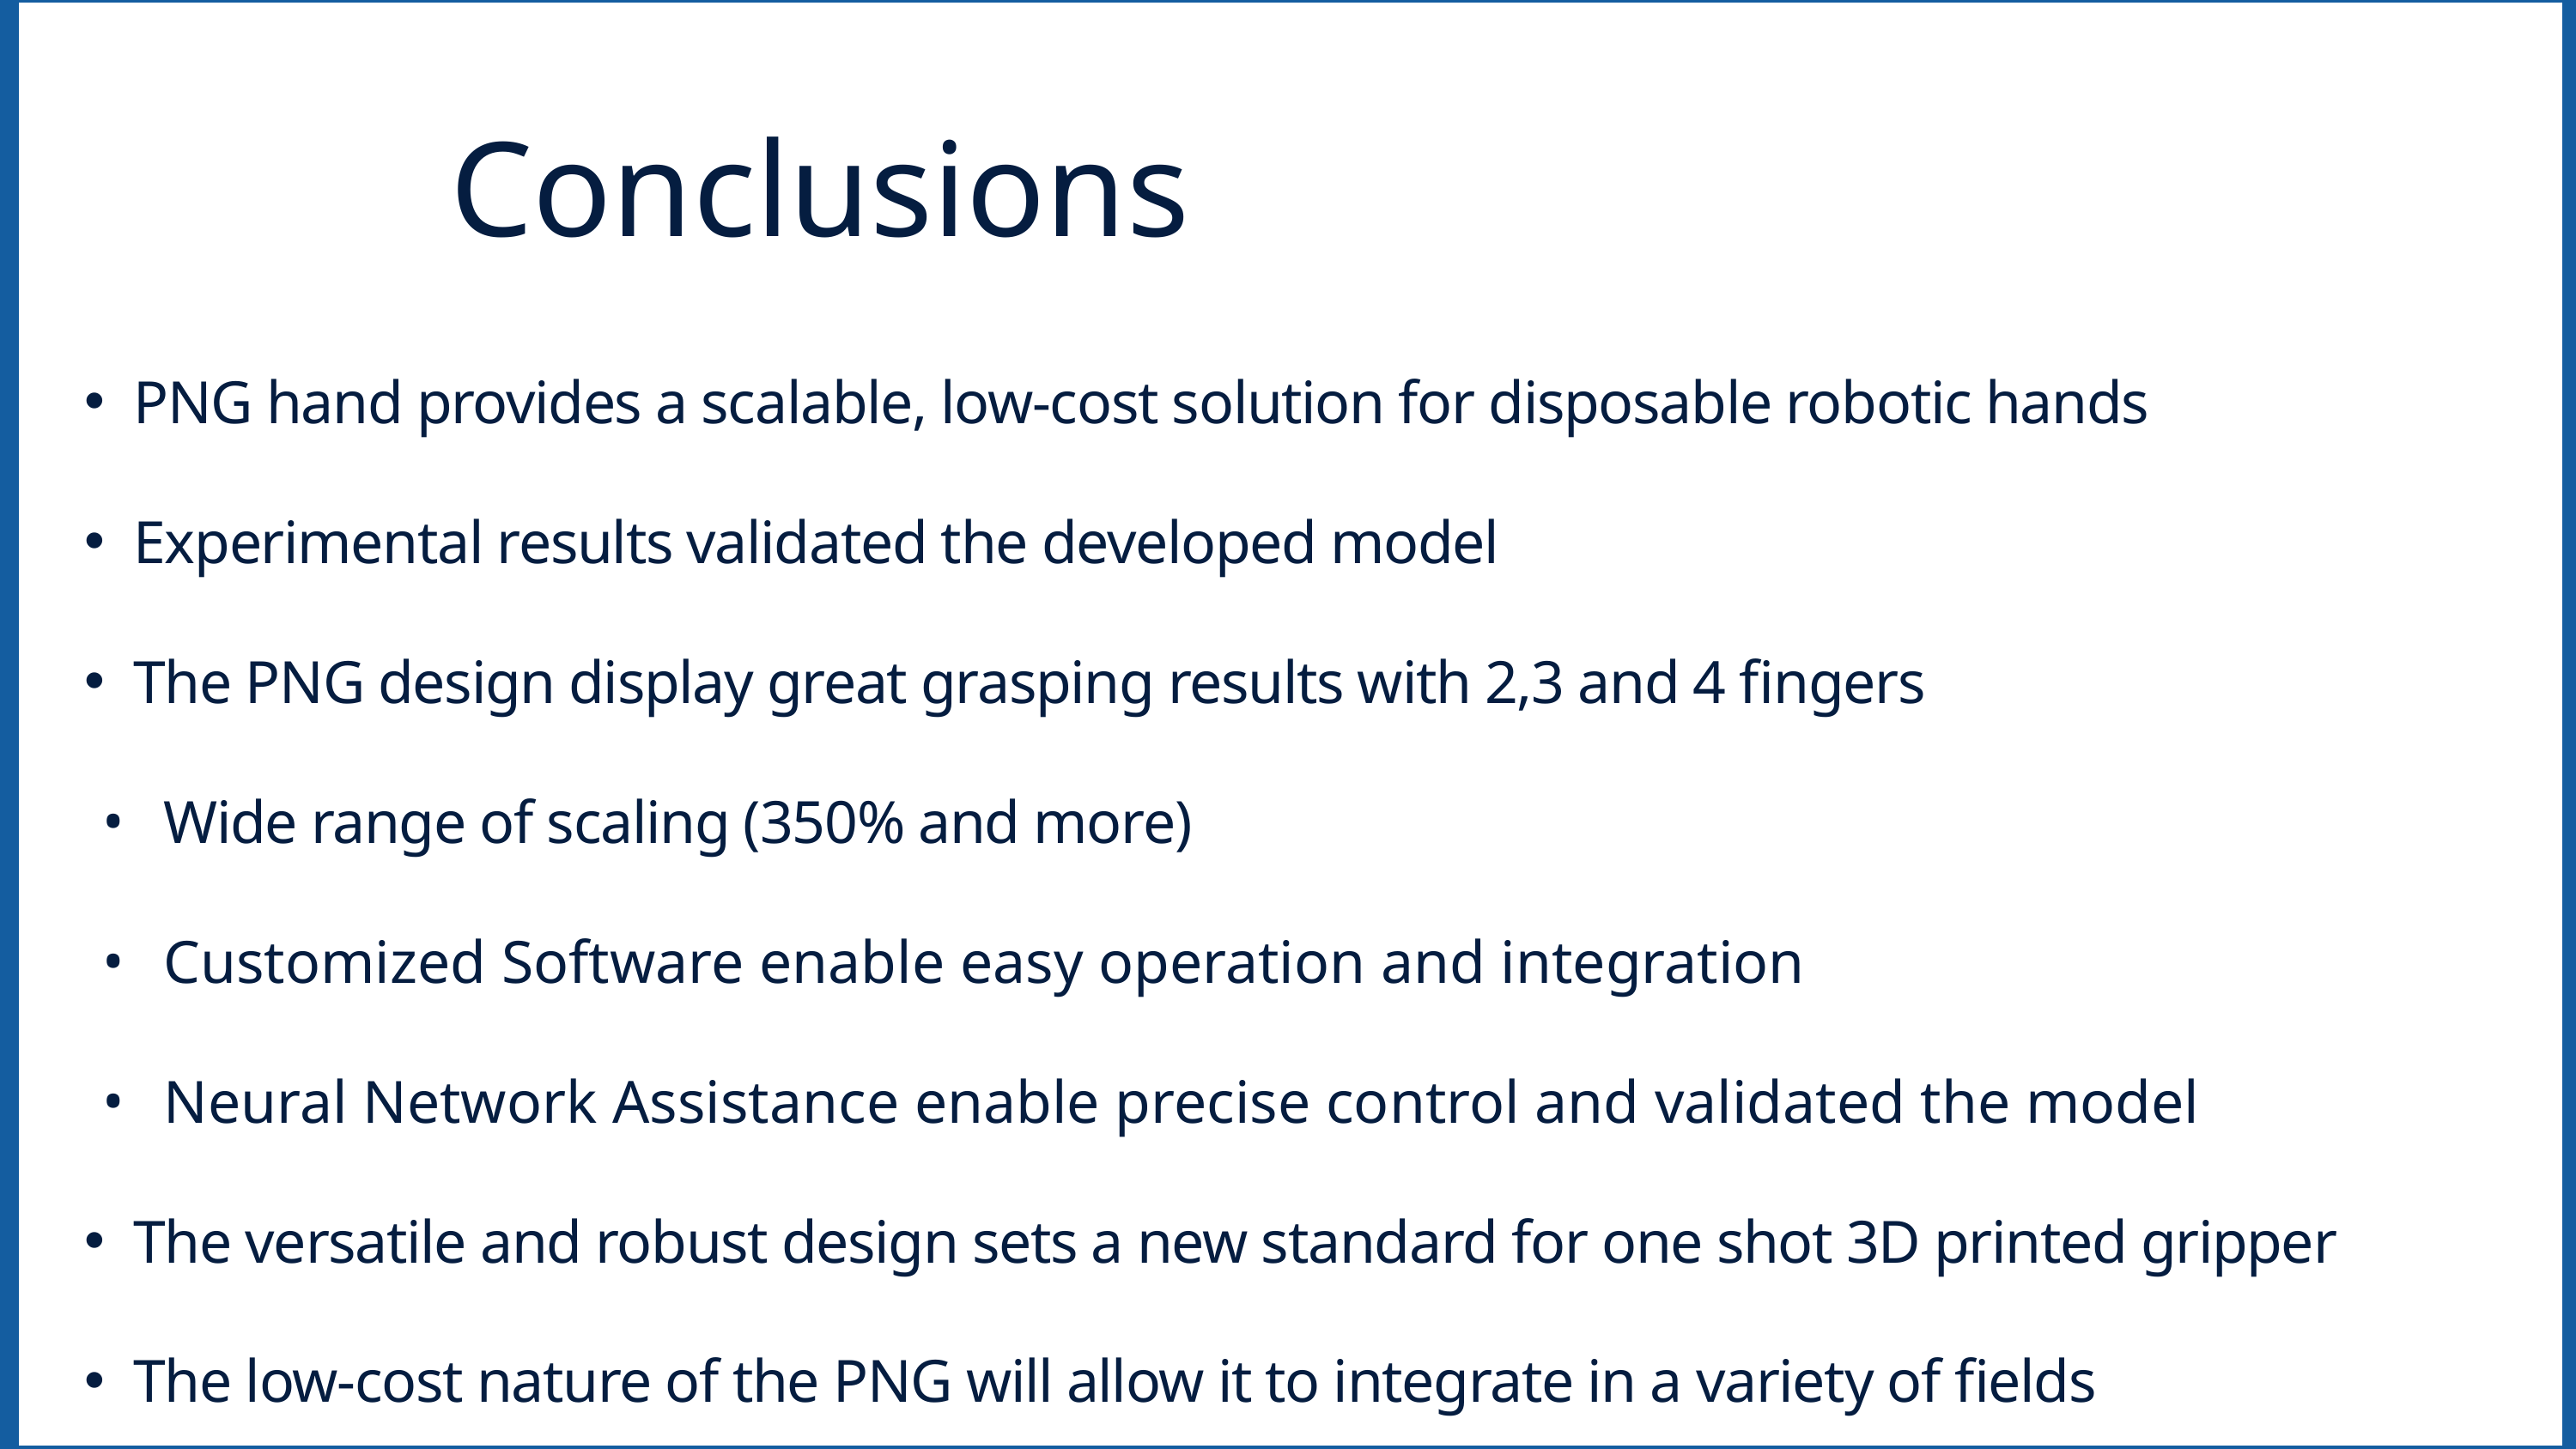

Conclusions
PNG hand provides a scalable, low-cost solution for disposable robotic hands
Experimental results validated the developed model
The PNG design display great grasping results with 2,3 and 4 fingers
Wide range of scaling (350% and more)
Customized Software enable easy operation and integration
Neural Network Assistance enable precise control and validated the model
The versatile and robust design sets a new standard for one shot 3D printed gripper
The low-cost nature of the PNG will allow it to integrate in a variety of fields